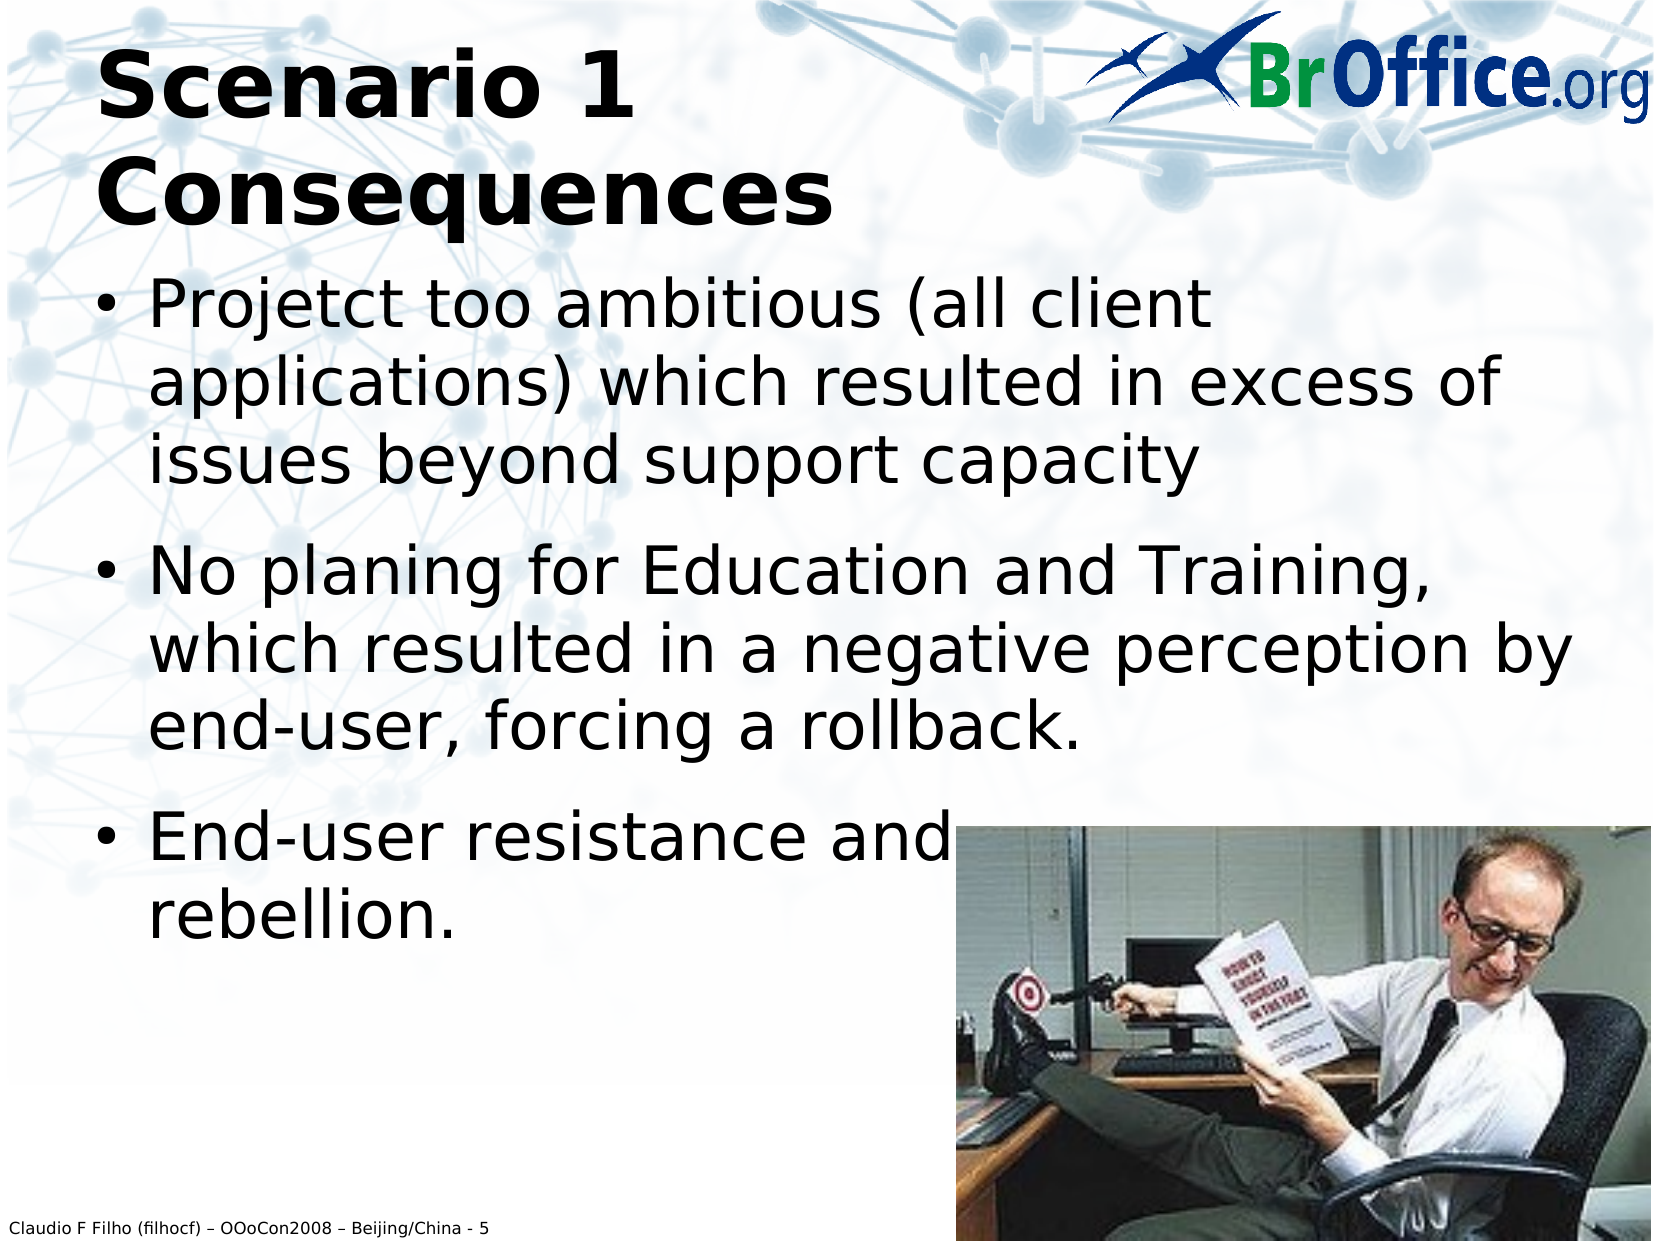

# Scenario 1 Consequences
Projetct too ambitious (all client applications) which resulted in excess of issues beyond support capacity
No planing for Education and Training, which resulted in a negative perception by end-user, forcing a rollback.
End-user resistance and
rebellion.